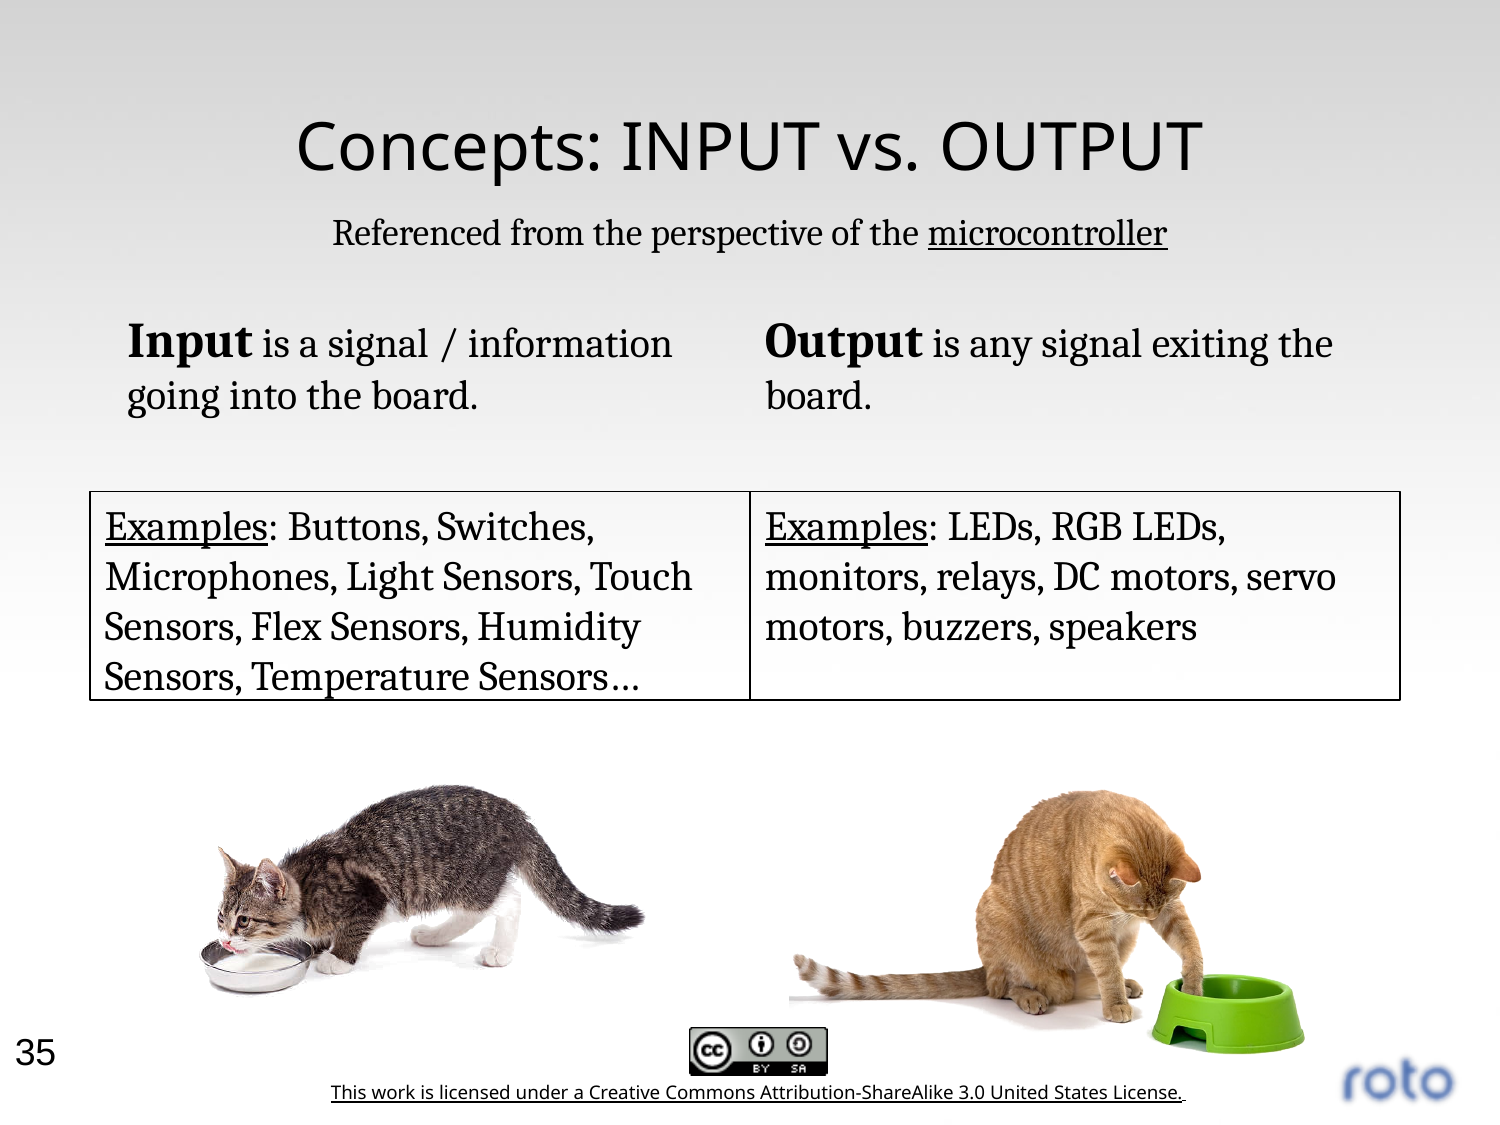

# Concepts: INPUT vs. OUTPUT
Referenced from the perspective of the microcontroller
Input is a signal / information going into the board.
Output is any signal exiting the board.
Examples: Buttons, Switches, Microphones, Light Sensors, Touch Sensors, Flex Sensors, Humidity Sensors, Temperature Sensors…
Examples: LEDs, RGB LEDs, monitors, relays, DC motors, servo motors, buzzers, speakers